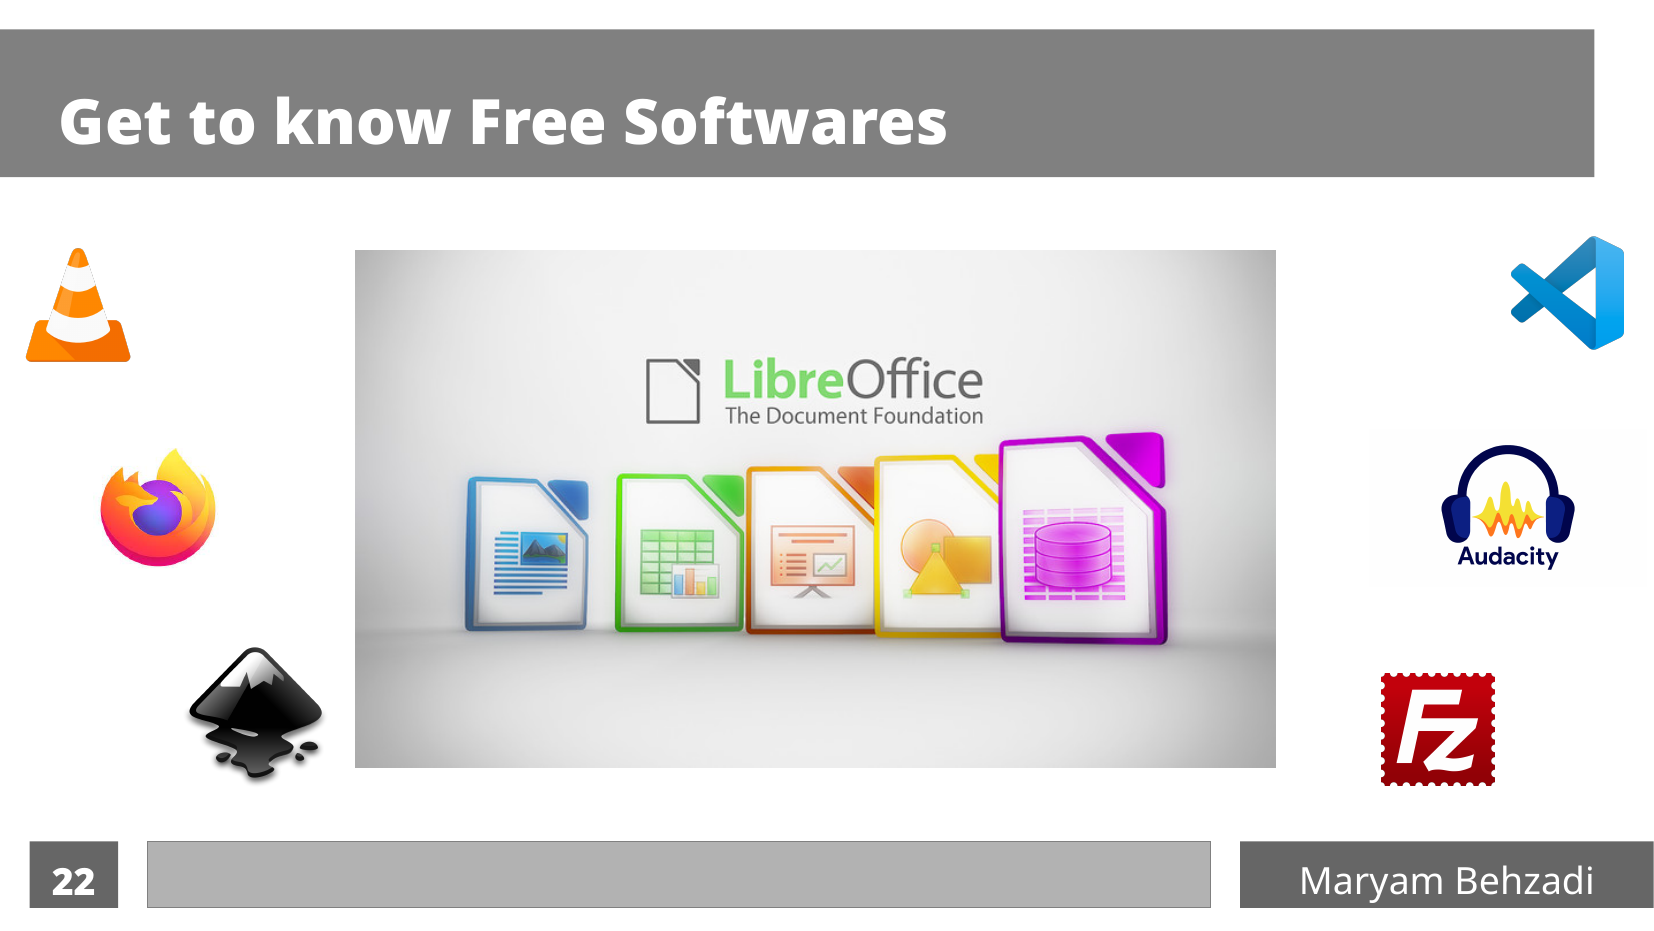

# Get to know Free Softwares
22